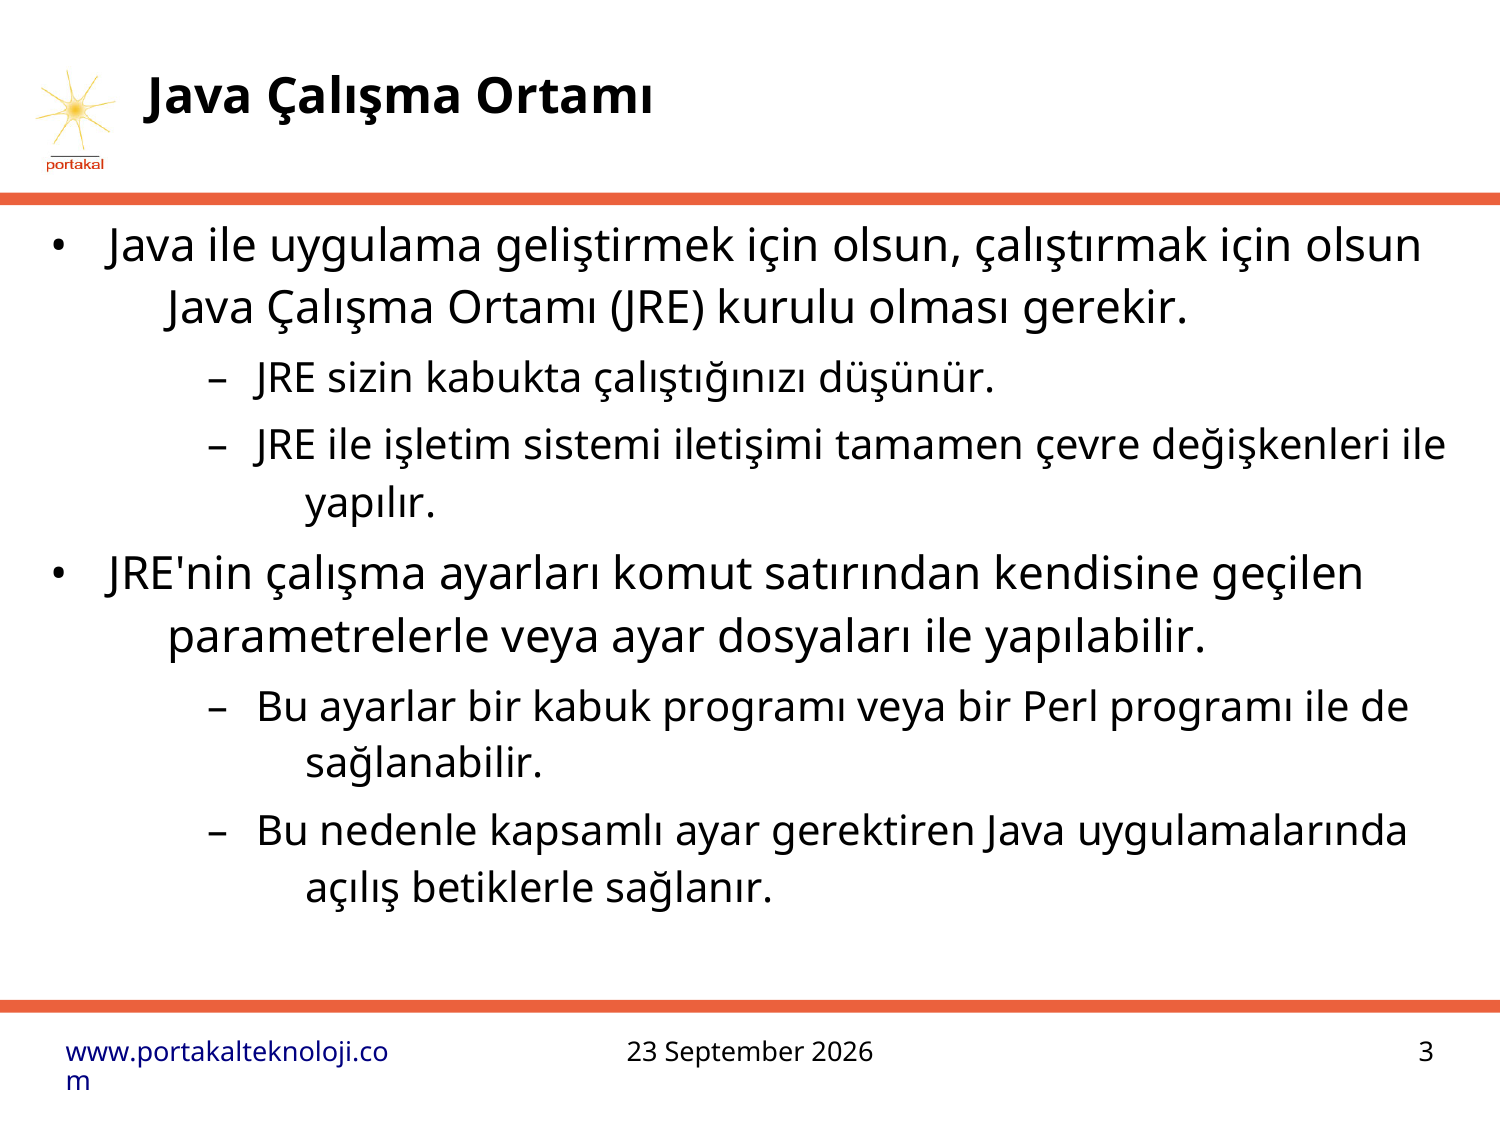

# Java Çalışma Ortamı
Java ile uygulama geliştirmek için olsun, çalıştırmak için olsun Java Çalışma Ortamı (JRE) kurulu olması gerekir.
JRE sizin kabukta çalıştığınızı düşünür.
JRE ile işletim sistemi iletişimi tamamen çevre değişkenleri ile yapılır.
JRE'nin çalışma ayarları komut satırından kendisine geçilen parametrelerle veya ayar dosyaları ile yapılabilir.
Bu ayarlar bir kabuk programı veya bir Perl programı ile de sağlanabilir.
Bu nedenle kapsamlı ayar gerektiren Java uygulamalarında açılış betiklerle sağlanır.